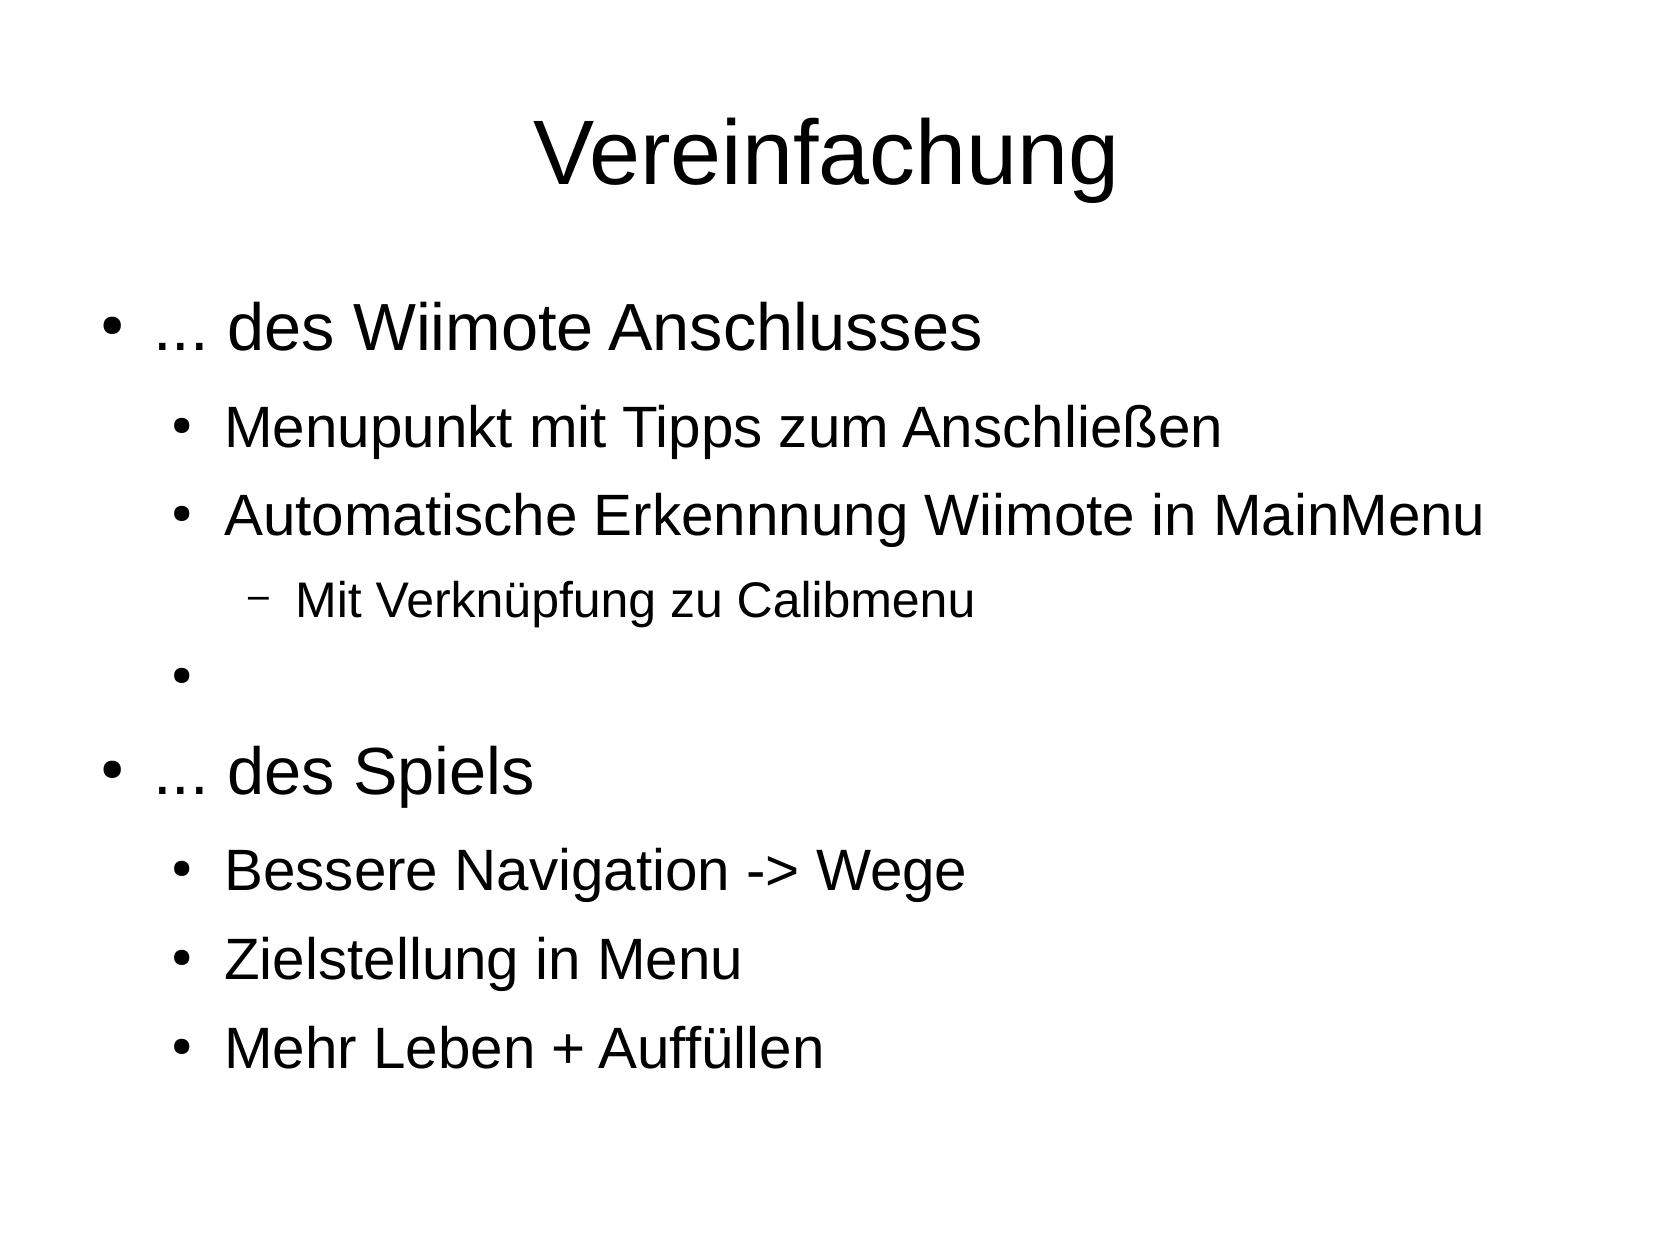

# Vereinfachung
... des Wiimote Anschlusses
Menupunkt mit Tipps zum Anschließen
Automatische Erkennnung Wiimote in MainMenu
Mit Verknüpfung zu Calibmenu
... des Spiels
Bessere Navigation -> Wege
Zielstellung in Menu
Mehr Leben + Auffüllen